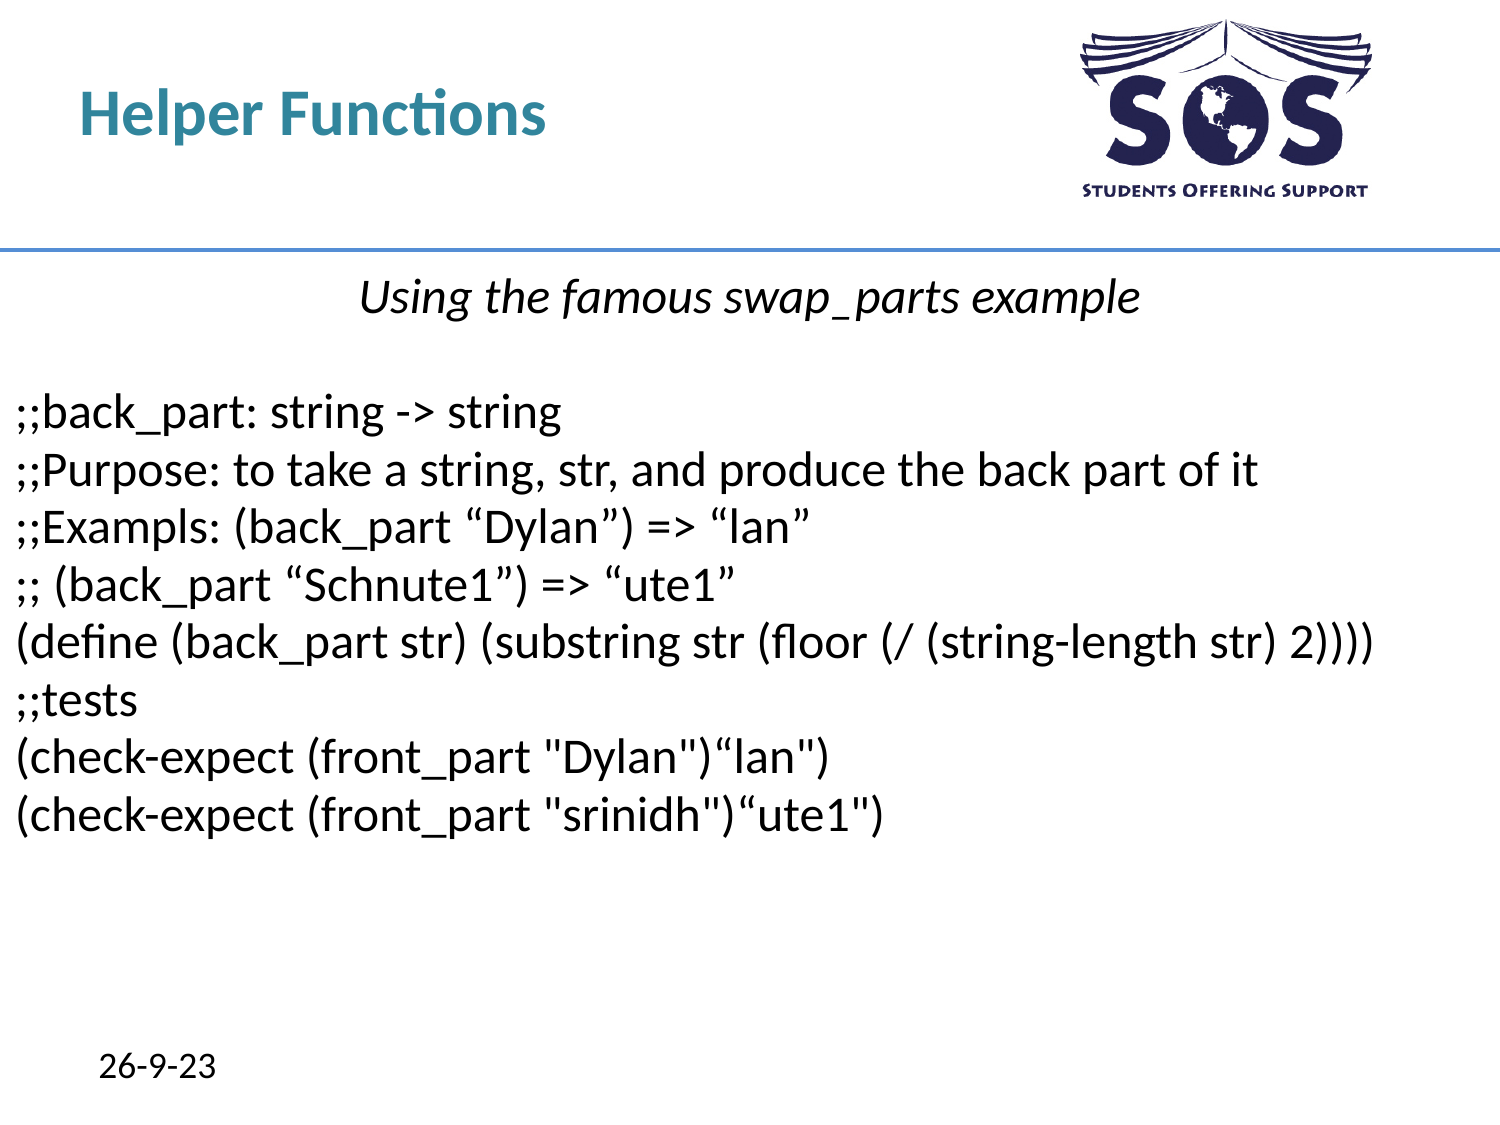

# Helper Functions
Using the famous swap_parts example
;;back_part: string -> string
;;Purpose: to take a string, str, and produce the back part of it
;;Exampls: (back_part “Dylan”) => “lan”
;; (back_part “Schnute1”) => “ute1”
(define (back_part str) (substring str (floor (/ (string-length str) 2))))
;;tests
(check-expect (front_part "Dylan")“lan")
(check-expect (front_part "srinidh")“ute1")